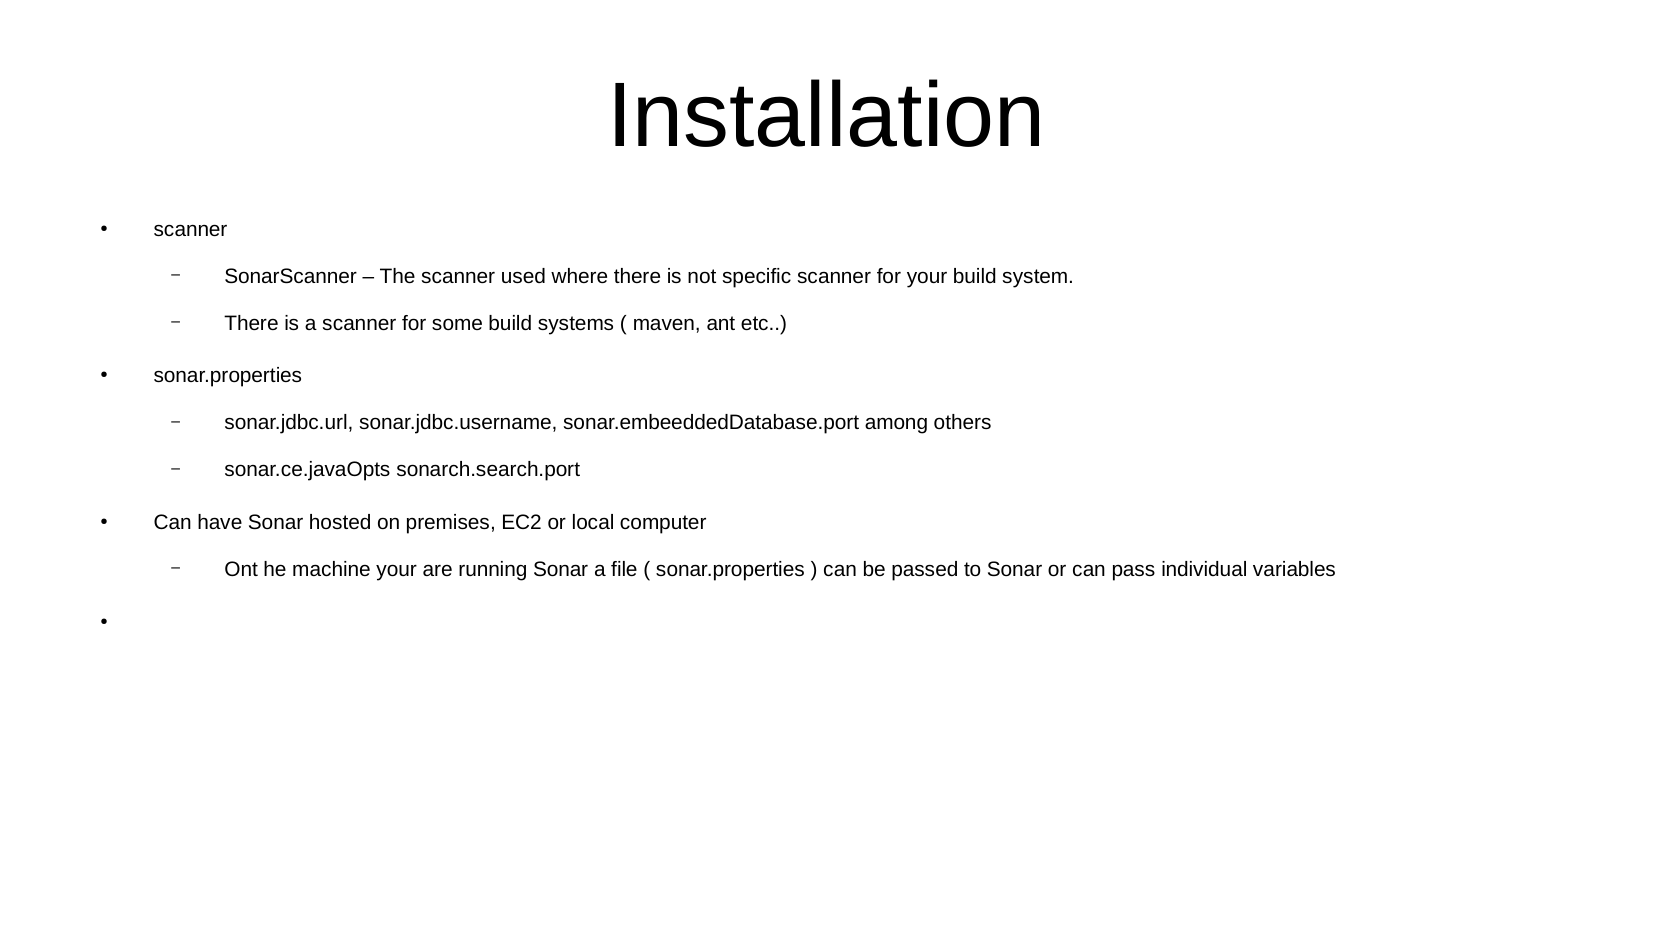

# Installation
scanner
SonarScanner – The scanner used where there is not specific scanner for your build system.
There is a scanner for some build systems ( maven, ant etc..)
sonar.properties
sonar.jdbc.url, sonar.jdbc.username, sonar.embeeddedDatabase.port among others
sonar.ce.javaOpts sonarch.search.port
Can have Sonar hosted on premises, EC2 or local computer
Ont he machine your are running Sonar a file ( sonar.properties ) can be passed to Sonar or can pass individual variables